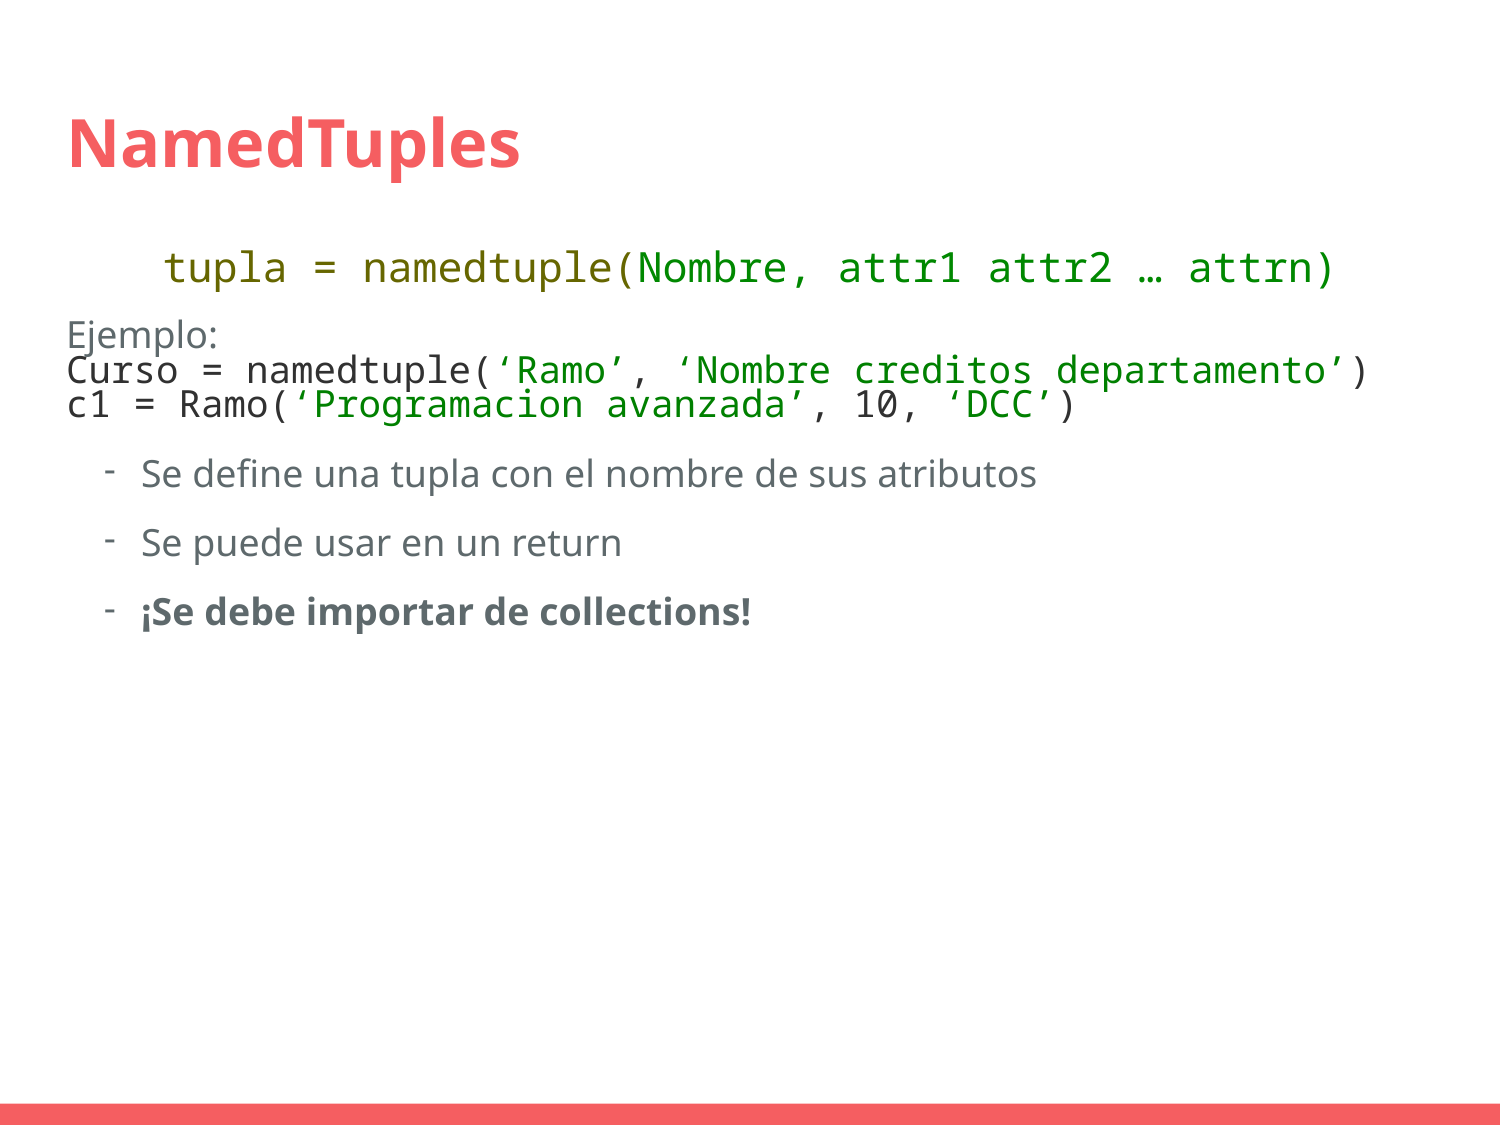

# NamedTuples
tupla = namedtuple(Nombre, attr1 attr2 … attrn)
Ejemplo:
Curso = namedtuple(‘Ramo’, ‘Nombre creditos departamento’)
c1 = Ramo(‘Programacion avanzada’, 10, ‘DCC’)
Se define una tupla con el nombre de sus atributos
Se puede usar en un return
¡Se debe importar de collections!